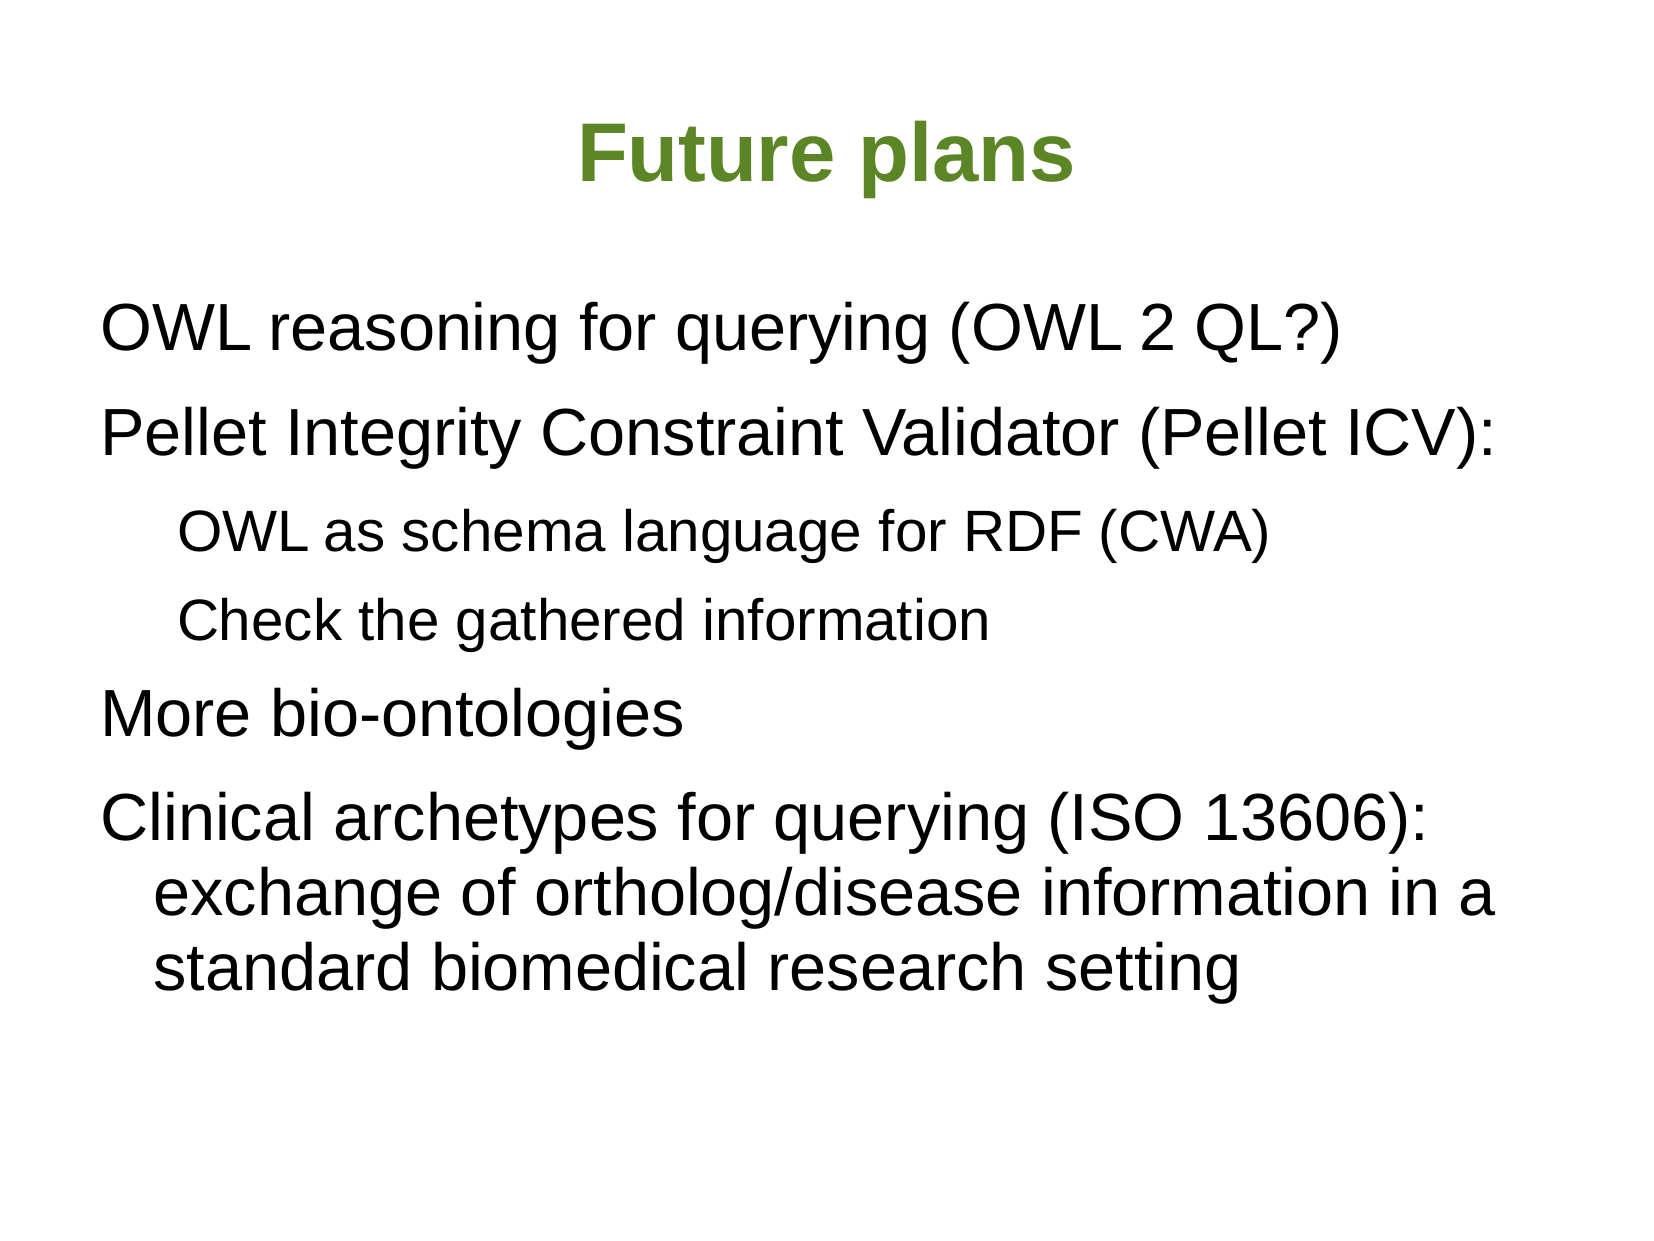

# Future plans
OWL reasoning for querying (OWL 2 QL?)
Pellet Integrity Constraint Validator (Pellet ICV):
OWL as schema language for RDF (CWA)
Check the gathered information
More bio-ontologies
Clinical archetypes for querying (ISO 13606): exchange of ortholog/disease information in a standard biomedical research setting